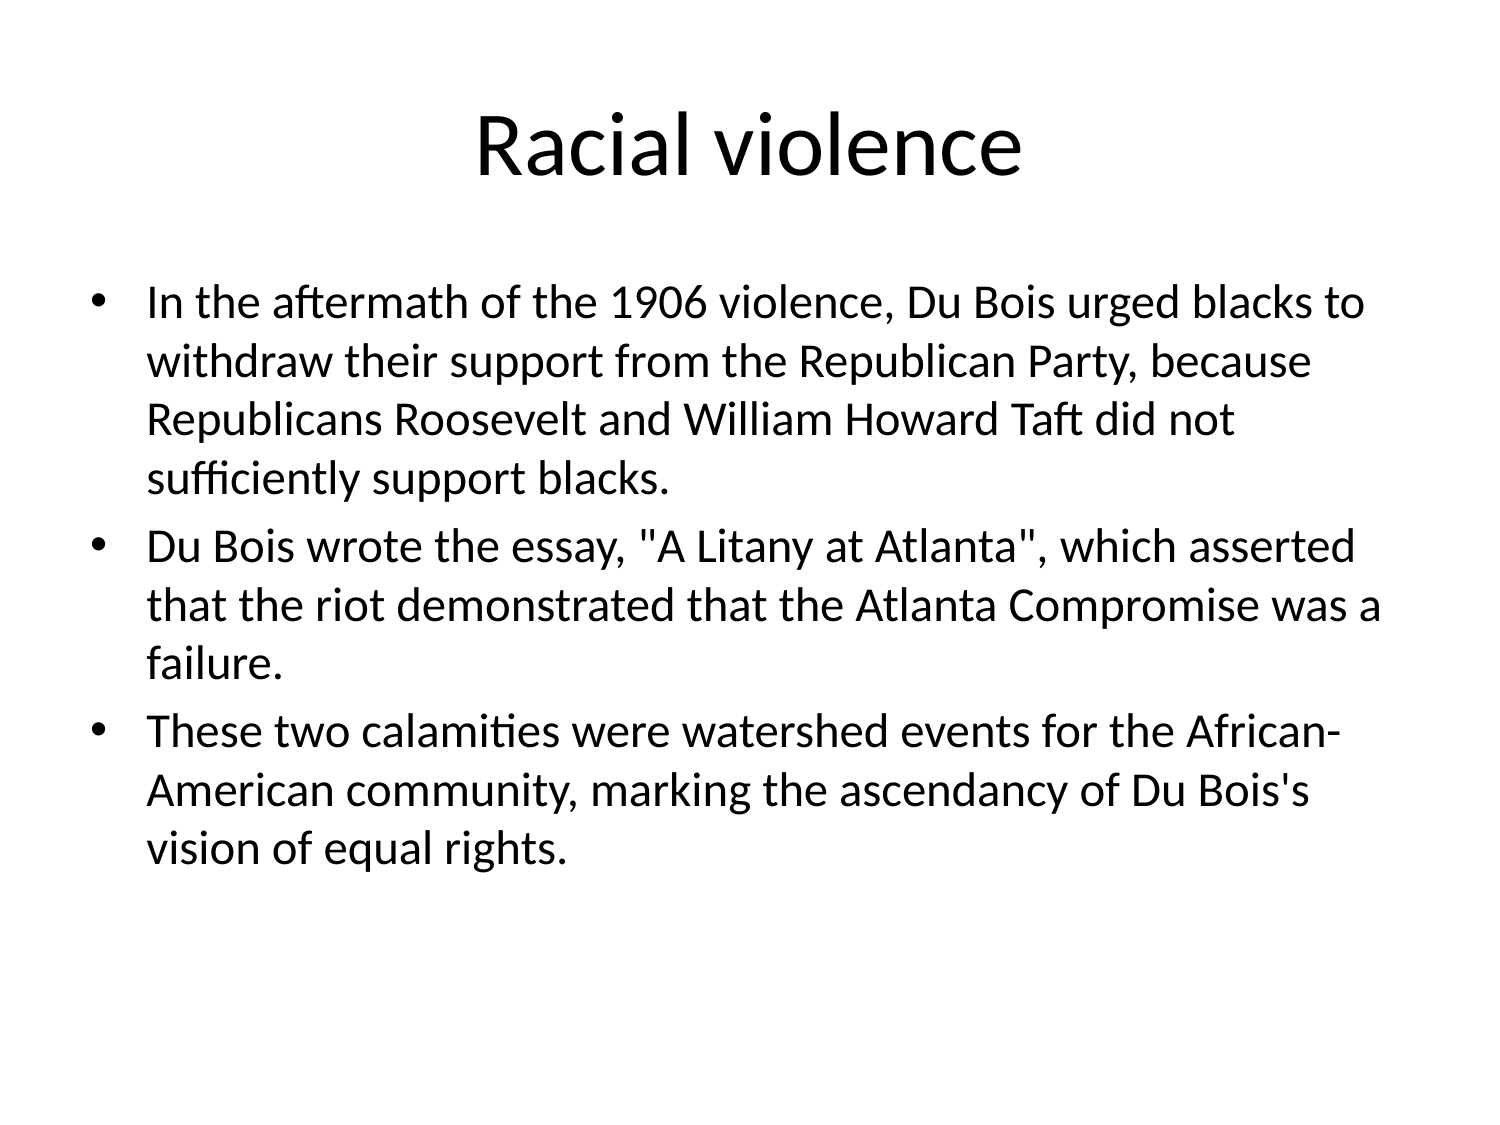

# Racial violence
In the aftermath of the 1906 violence, Du Bois urged blacks to withdraw their support from the Republican Party, because Republicans Roosevelt and William Howard Taft did not sufficiently support blacks.
Du Bois wrote the essay, "A Litany at Atlanta", which asserted that the riot demonstrated that the Atlanta Compromise was a failure.
These two calamities were watershed events for the African-American community, marking the ascendancy of Du Bois's vision of equal rights.